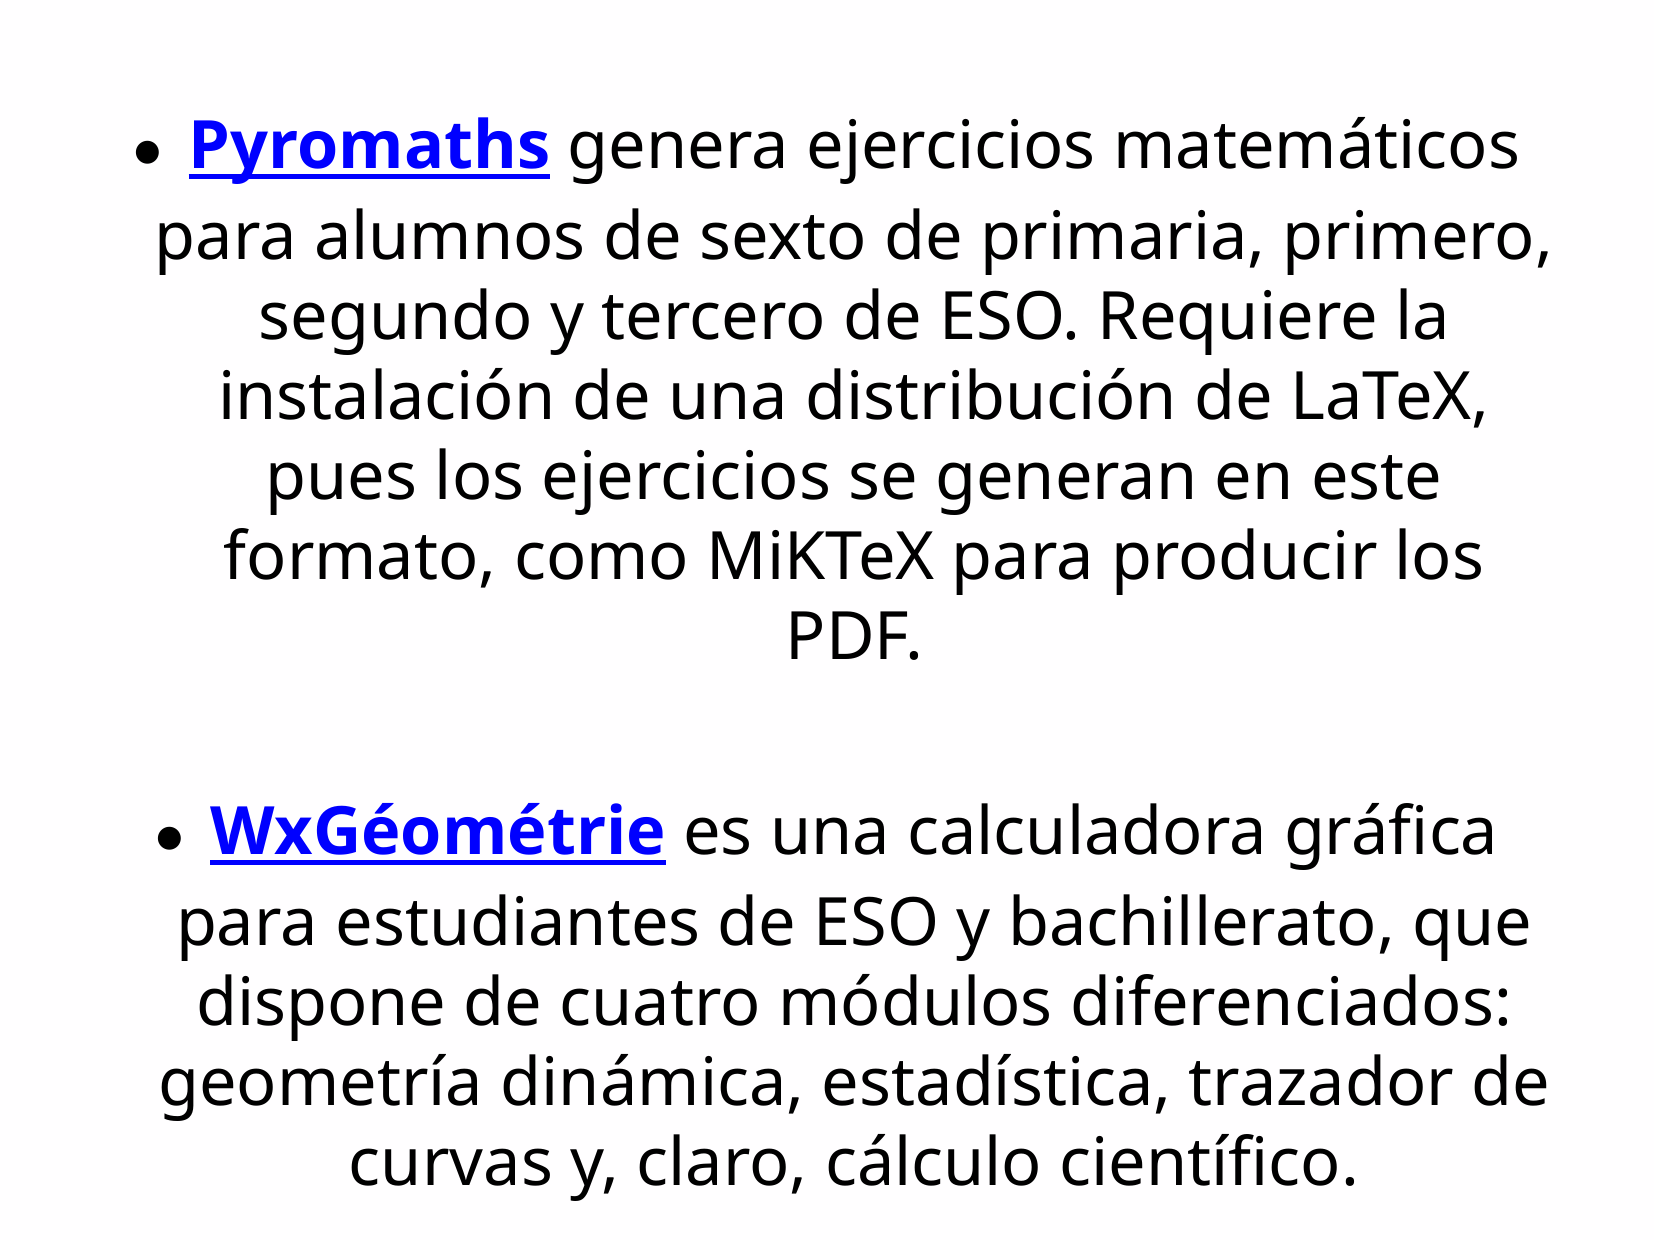

# Pyromaths genera ejercicios matemáticos para alumnos de sexto de primaria, primero, segundo y tercero de ESO. Requiere la instalación de una distribución de LaTeX, pues los ejercicios se generan en este formato, como MiKTeX para producir los PDF.
WxGéométrie es una calculadora gráfica para estudiantes de ESO y bachillerato, que dispone de cuatro módulos diferenciados: geometría dinámica, estadística, trazador de curvas y, claro, cálculo científico.